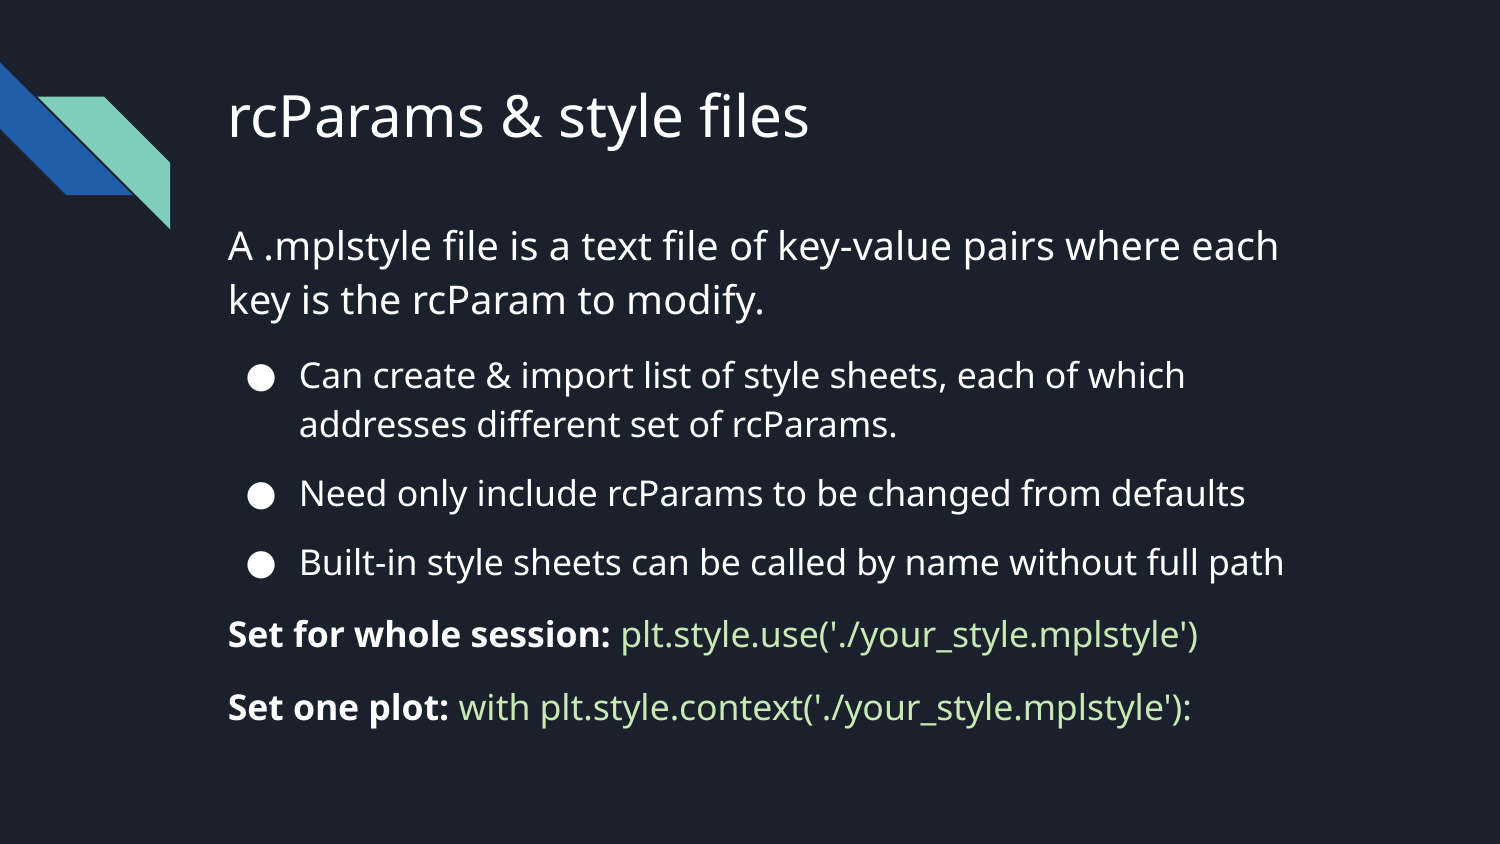

# rcParams & style files
A .mplstyle file is a text file of key-value pairs where each key is the rcParam to modify.
Can create & import list of style sheets, each of which addresses different set of rcParams.
Need only include rcParams to be changed from defaults
Built-in style sheets can be called by name without full path
Set for whole session: plt.style.use('./your_style.mplstyle')
Set one plot: with plt.style.context('./your_style.mplstyle'):